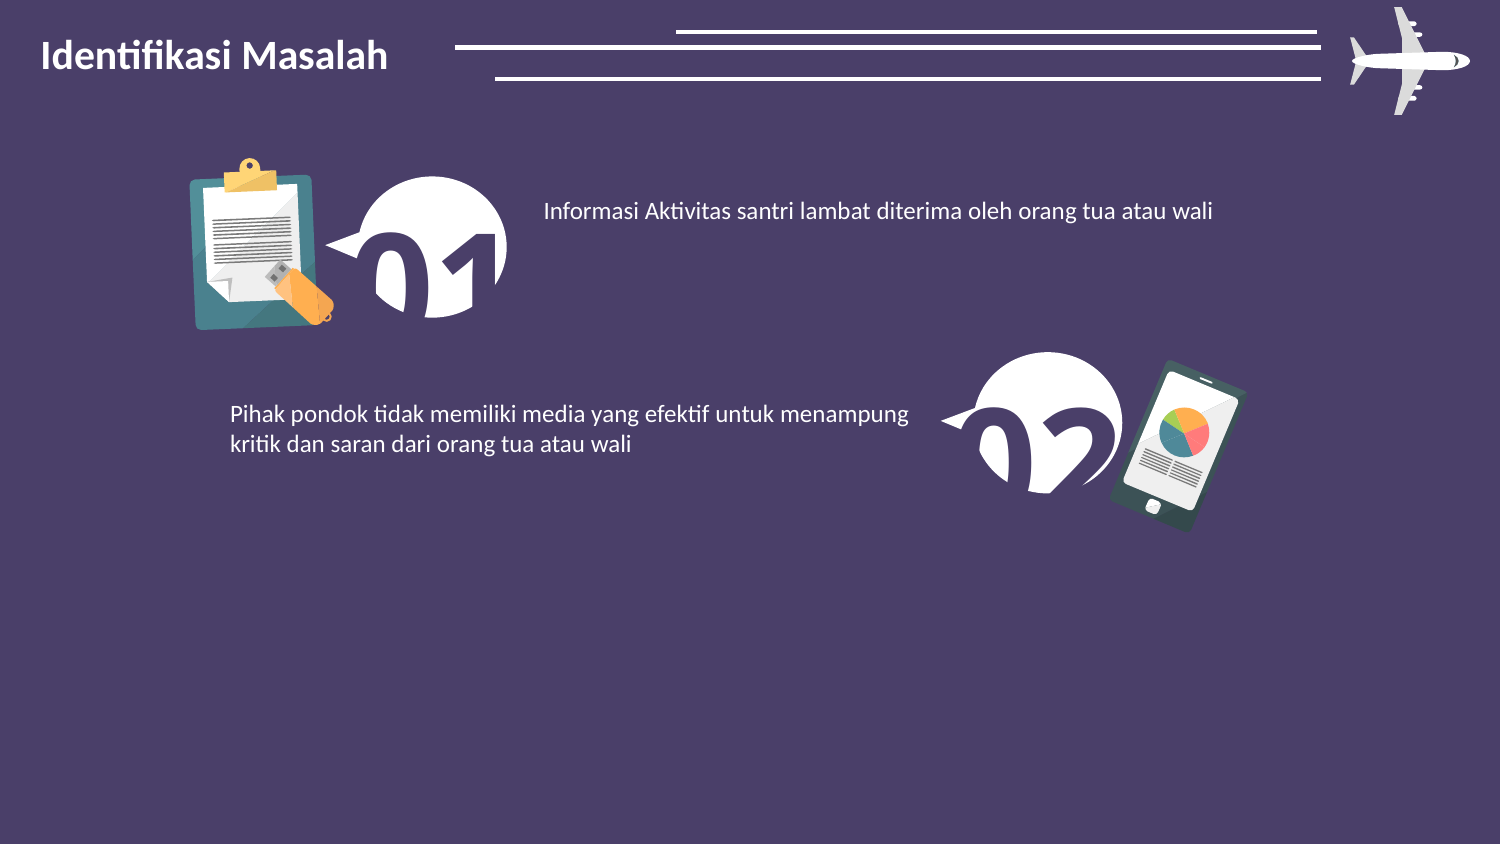

Identifikasi Masalah
01
Informasi Aktivitas santri lambat diterima oleh orang tua atau wali
02
Pihak pondok tidak memiliki media yang efektif untuk menampung kritik dan saran dari orang tua atau wali